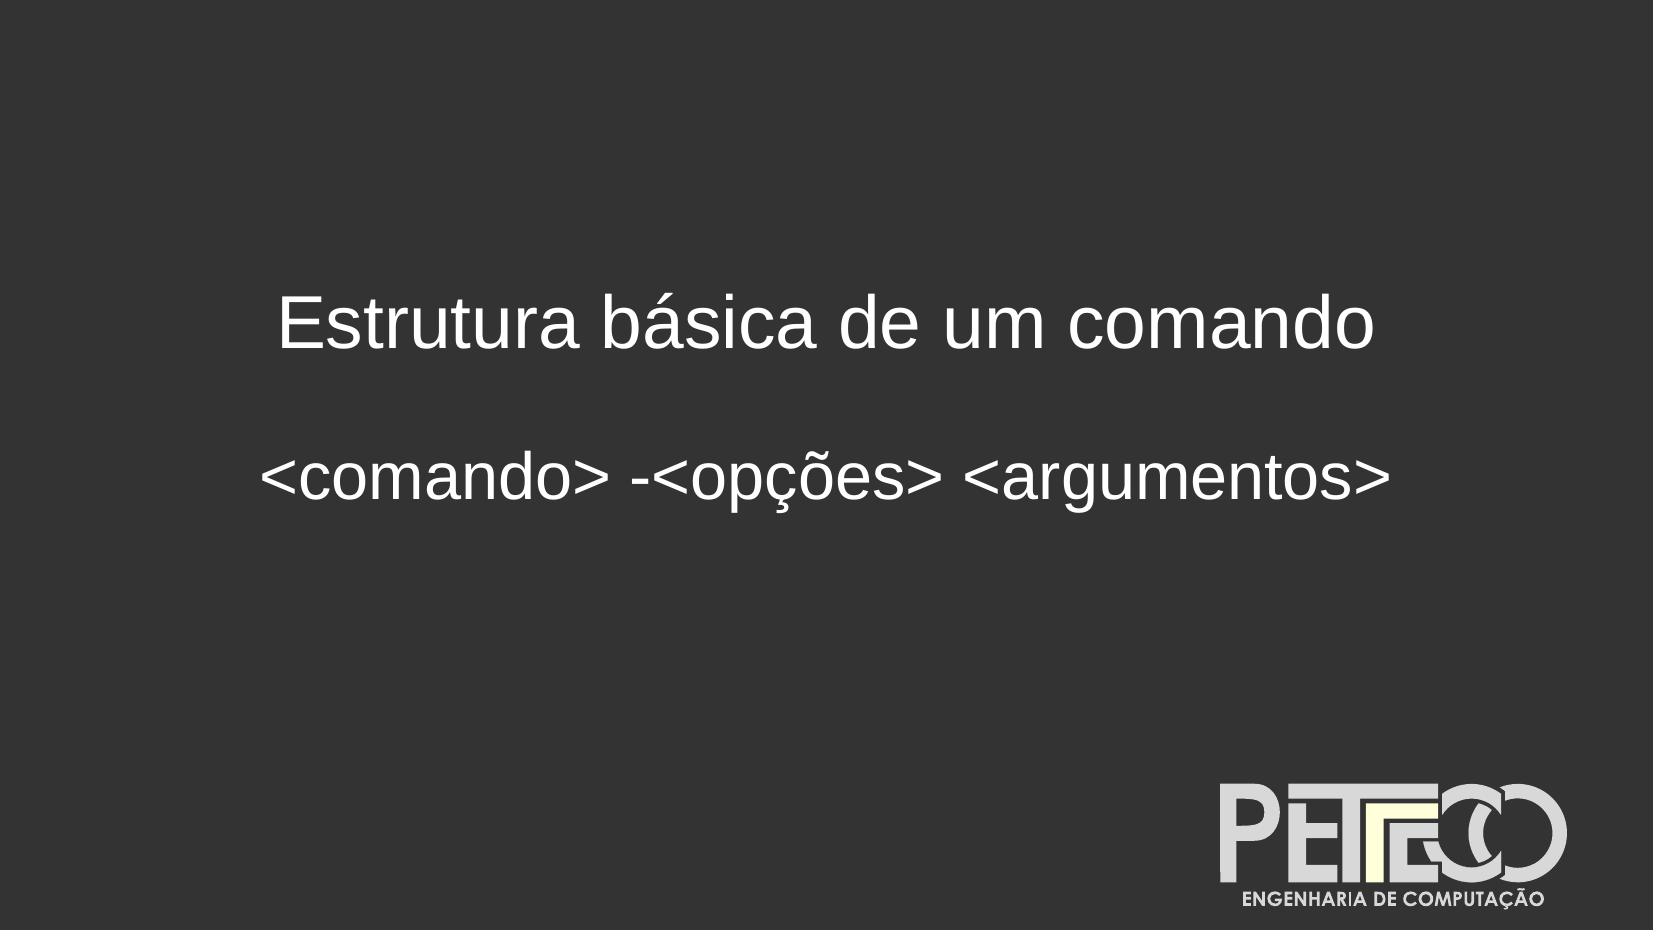

# Estrutura básica de um comando
<comando> -<opções> <argumentos>